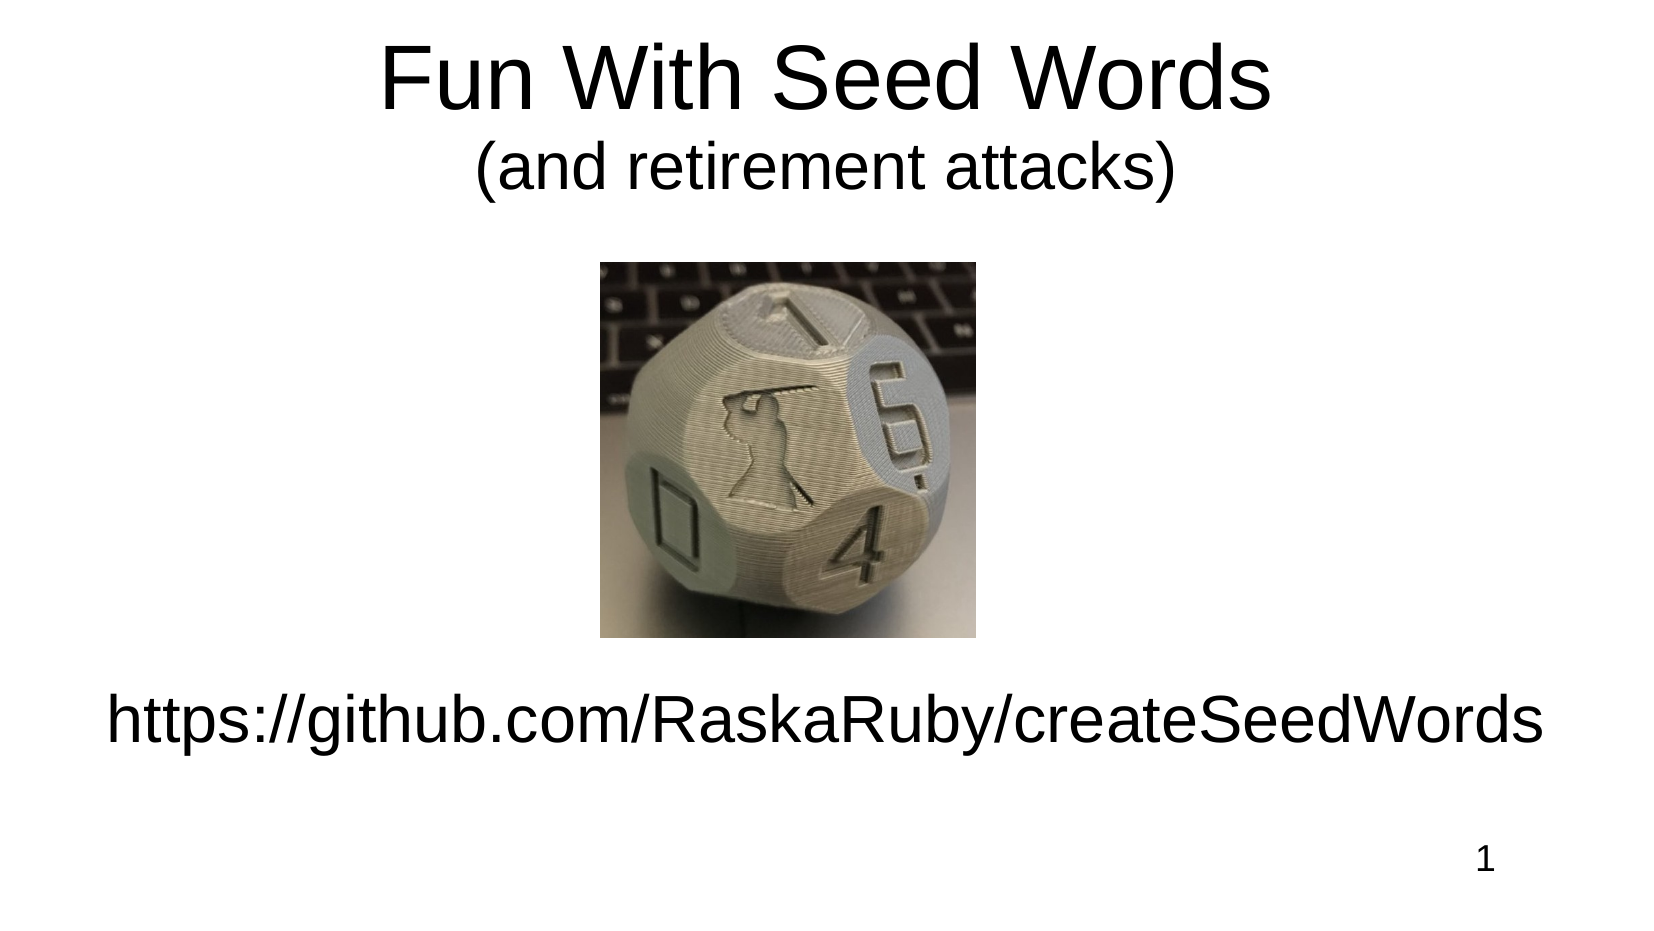

# Fun With Seed Words (and retirement attacks)
https://github.com/RaskaRuby/createSeedWords